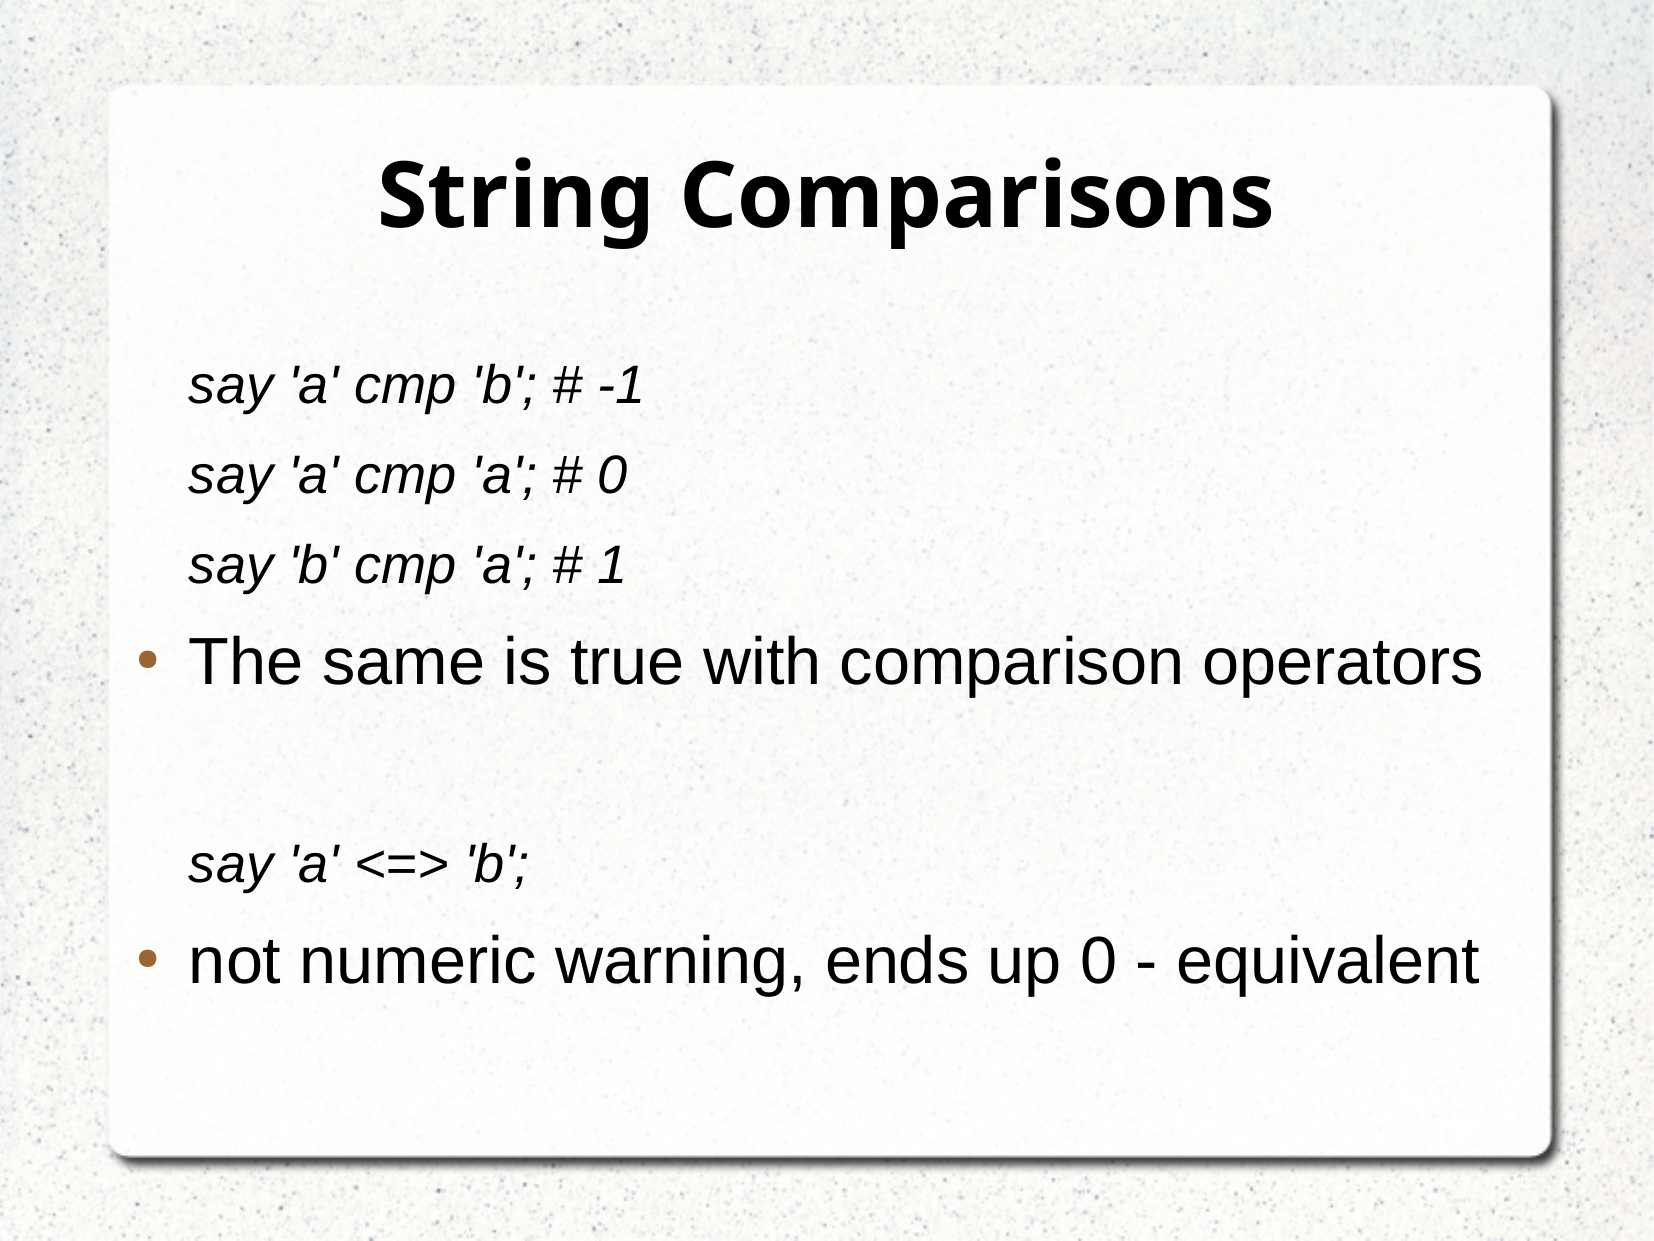

# String Comparisons
say 'a' cmp 'b'; # -1
say 'a' cmp 'a'; # 0
say 'b' cmp 'a'; # 1
The same is true with comparison operators
say 'a' <=> 'b';
not numeric warning, ends up 0 - equivalent